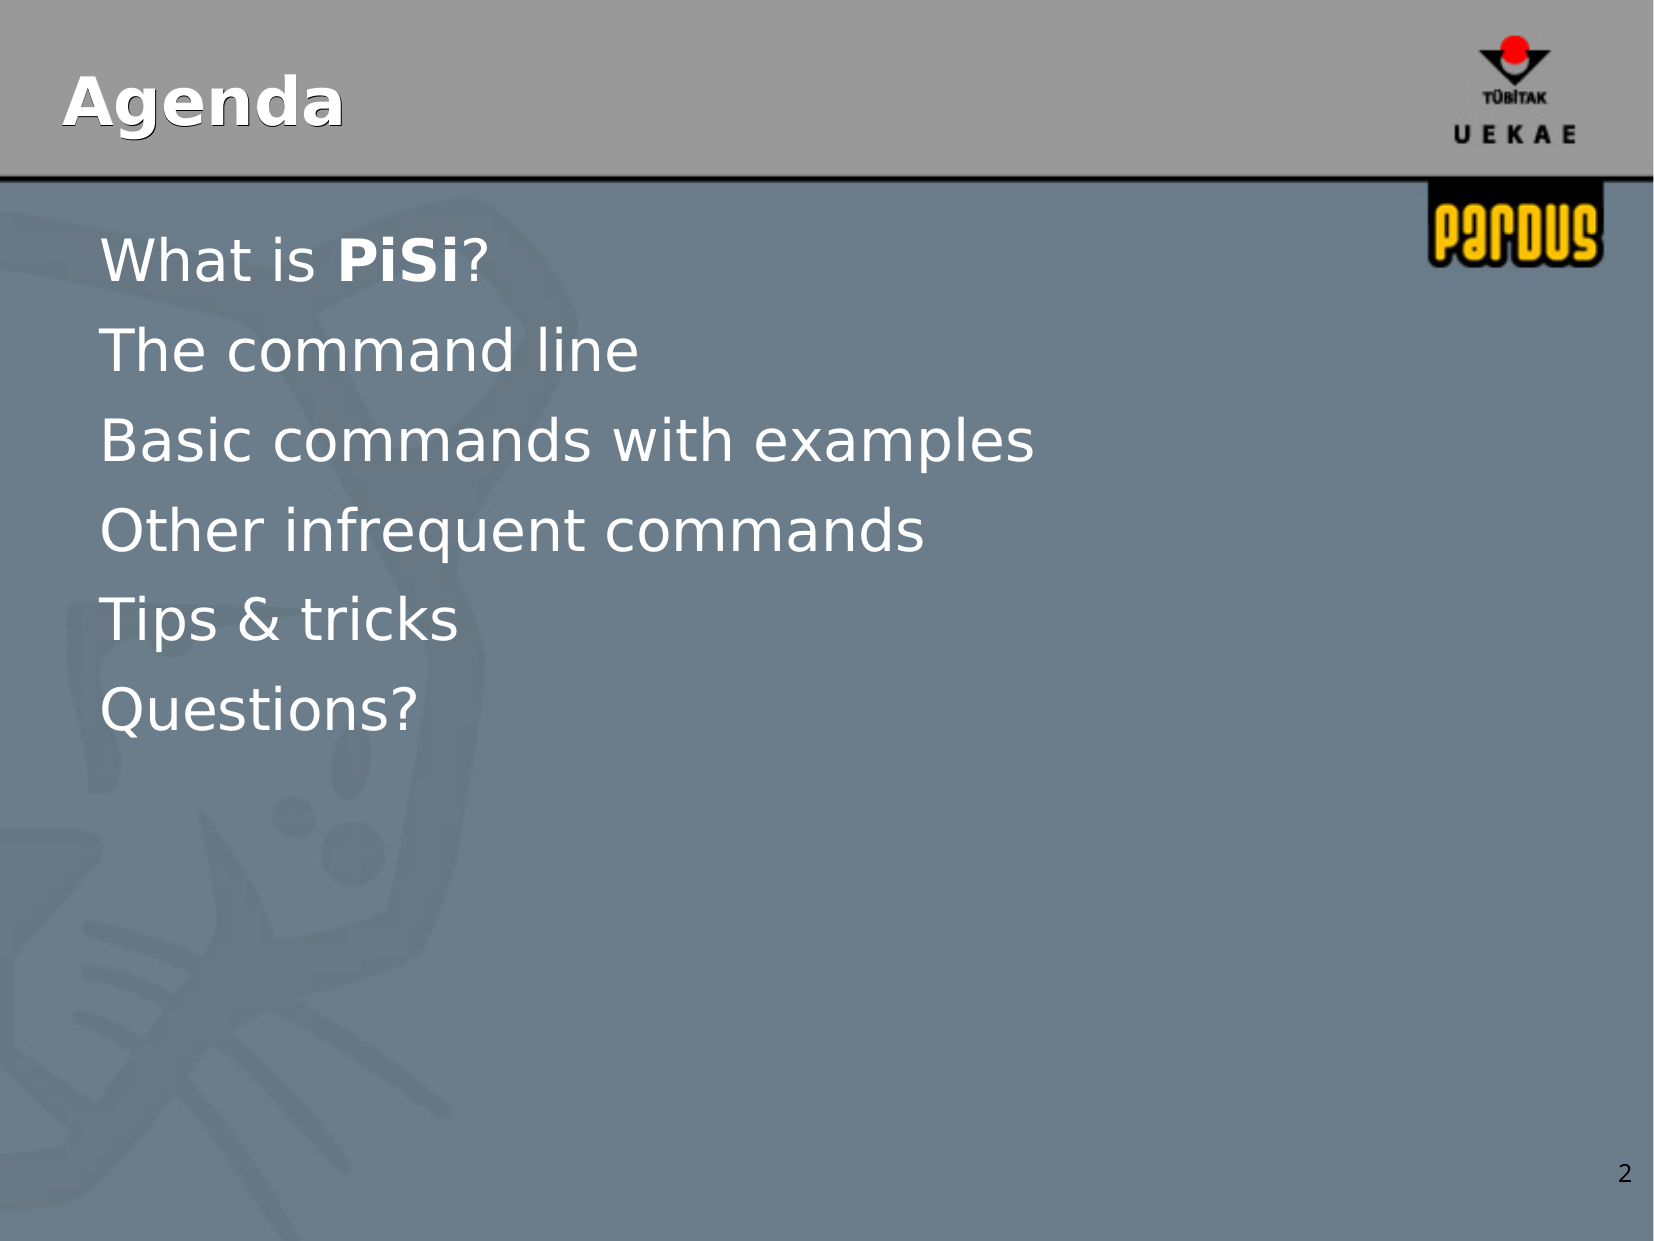

# Agenda
What is PiSi?
The command line
Basic commands with examples
Other infrequent commands
Tips & tricks
Questions?